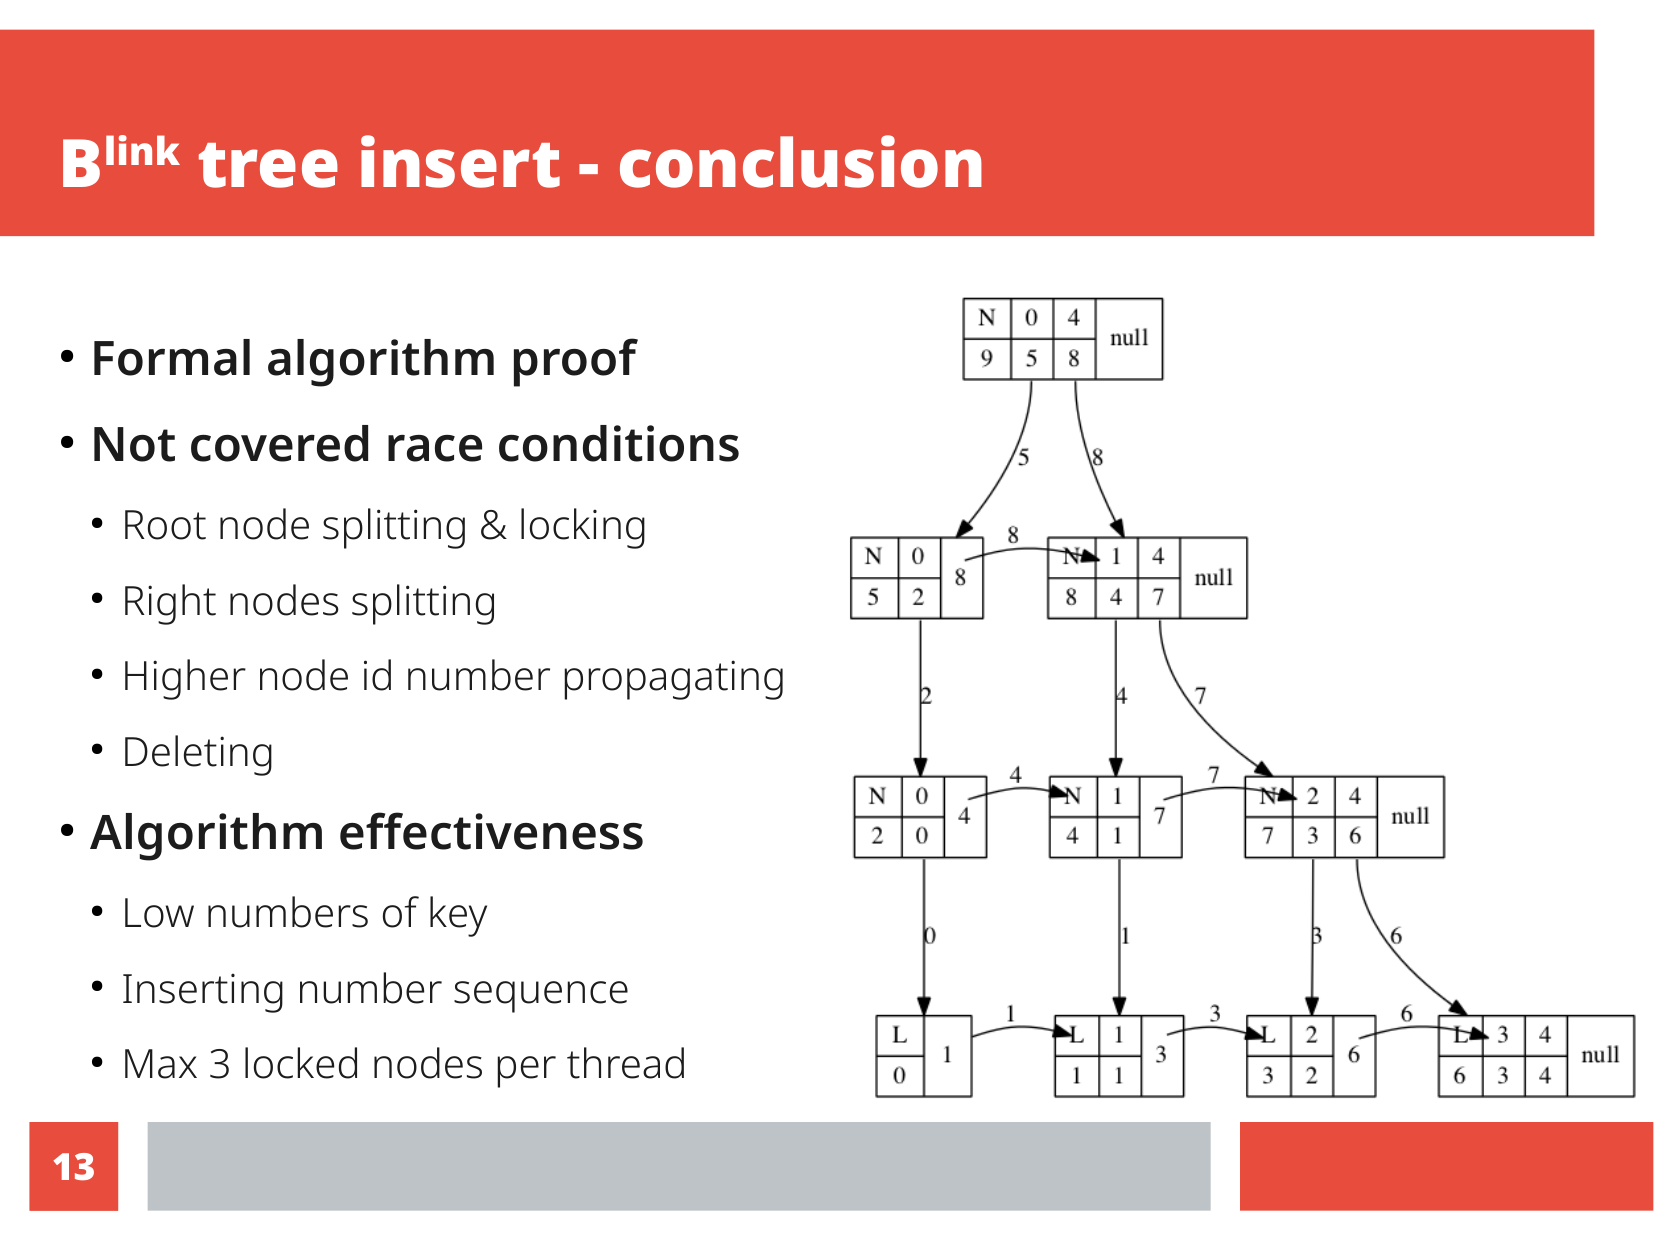

# Blink tree insert - conclusion
Formal algorithm proof
Not covered race conditions
Root node splitting & locking
Right nodes splitting
Higher node id number propagating
Deleting
Algorithm effectiveness
Low numbers of key
Inserting number sequence
Max 3 locked nodes per thread
13